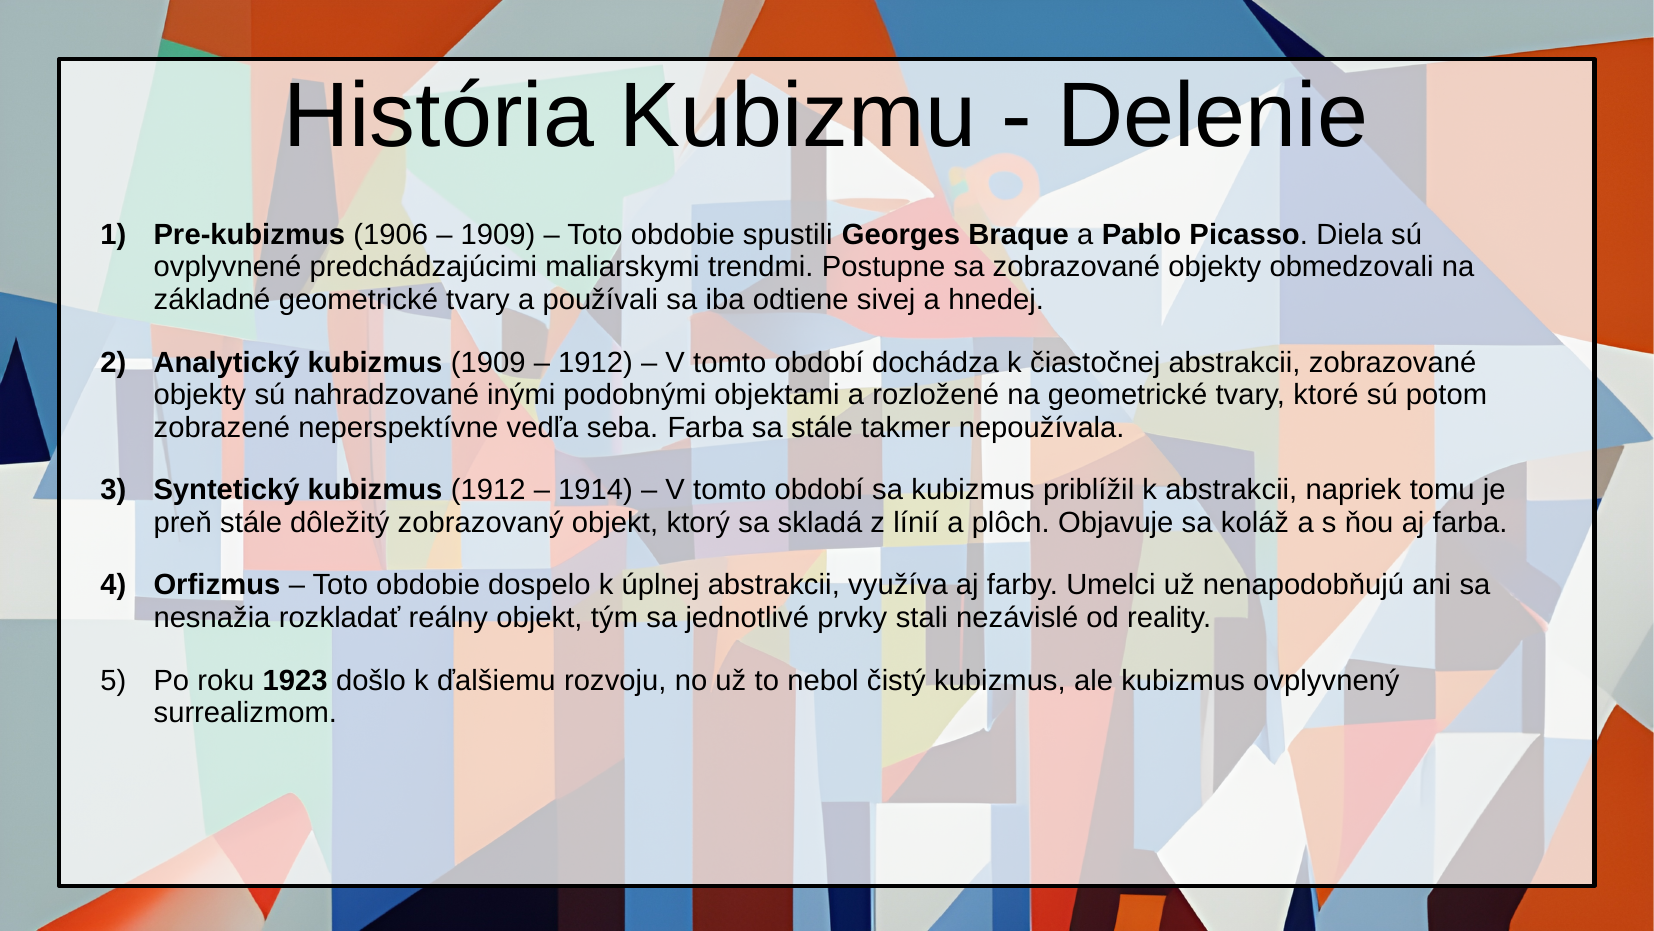

# História Kubizmu - Delenie
Pre-kubizmus (1906 – 1909) – Toto obdobie spustili Georges Braque a Pablo Picasso. Diela sú ovplyvnené predchádzajúcimi maliarskymi trendmi. Postupne sa zobrazované objekty obmedzovali na základné geometrické tvary a používali sa iba odtiene sivej a hnedej.
Analytický kubizmus (1909 – 1912) – V tomto období dochádza k čiastočnej abstrakcii, zobrazované objekty sú nahradzované inými podobnými objektami a rozložené na geometrické tvary, ktoré sú potom zobrazené neperspektívne vedľa seba. Farba sa stále takmer nepoužívala.
Syntetický kubizmus (1912 – 1914) – V tomto období sa kubizmus priblížil k abstrakcii, napriek tomu je preň stále dôležitý zobrazovaný objekt, ktorý sa skladá z línií a plôch. Objavuje sa koláž a s ňou aj farba.
Orfizmus – Toto obdobie dospelo k úplnej abstrakcii, využíva aj farby. Umelci už nenapodobňujú ani sa nesnažia rozkladať reálny objekt, tým sa jednotlivé prvky stali nezávislé od reality.
Po roku 1923 došlo k ďalšiemu rozvoju, no už to nebol čistý kubizmus, ale kubizmus ovplyvnený surrealizmom.